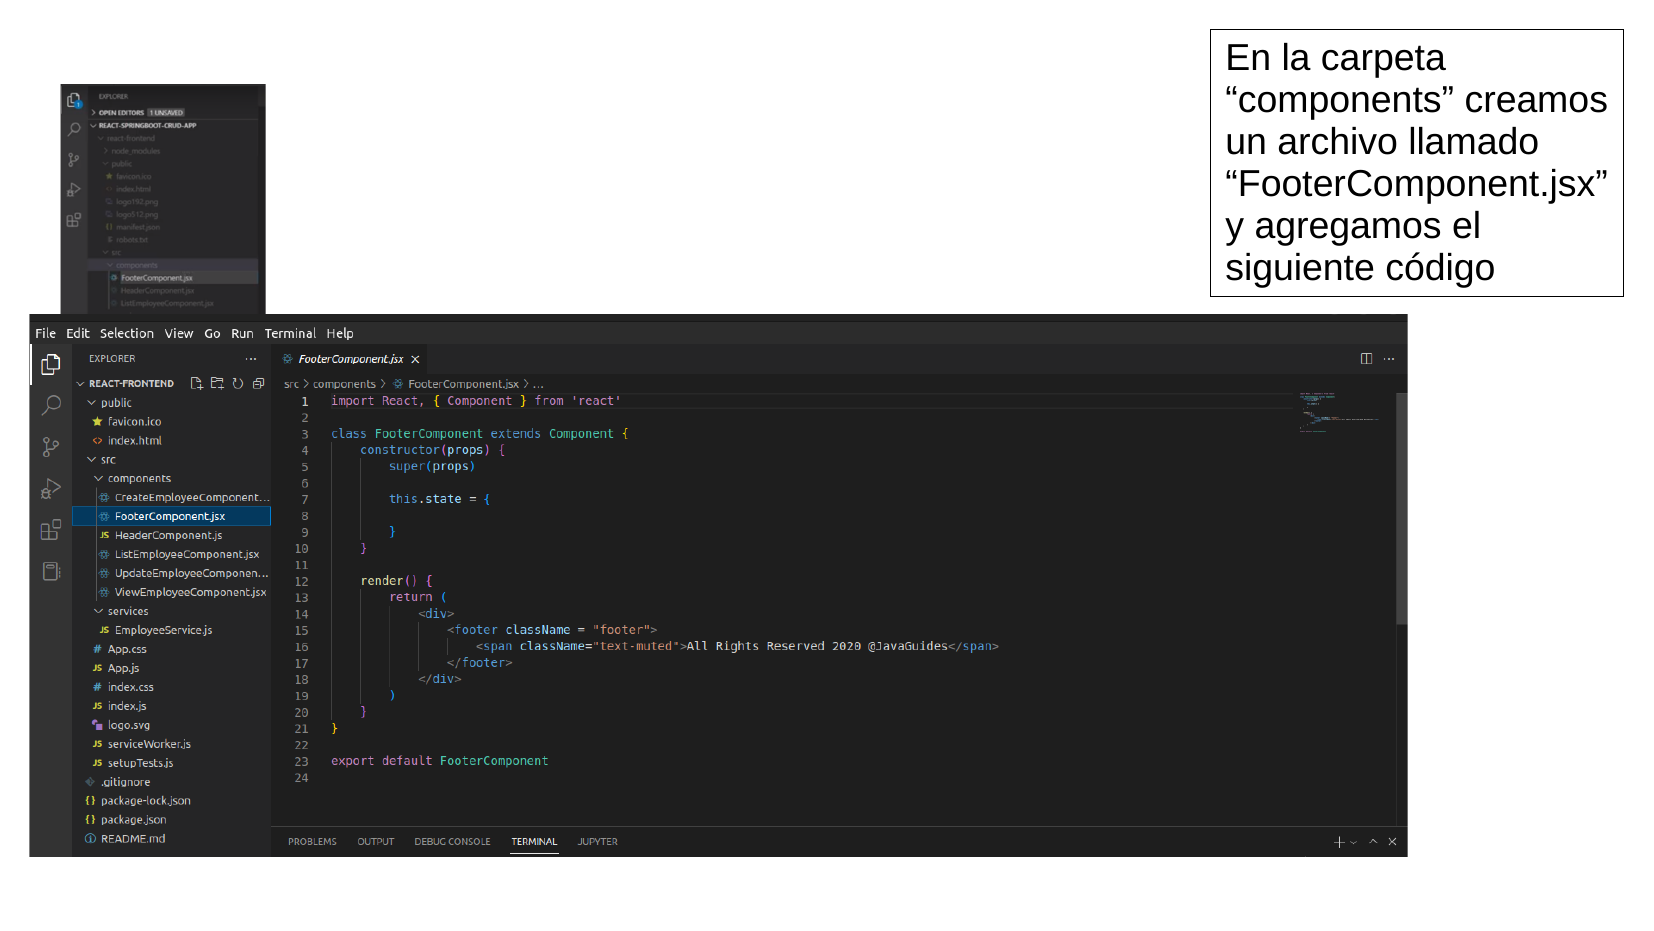

En la carpeta “components” creamos un archivo llamado “FooterComponent.jsx” y agregamos el siguiente código
#